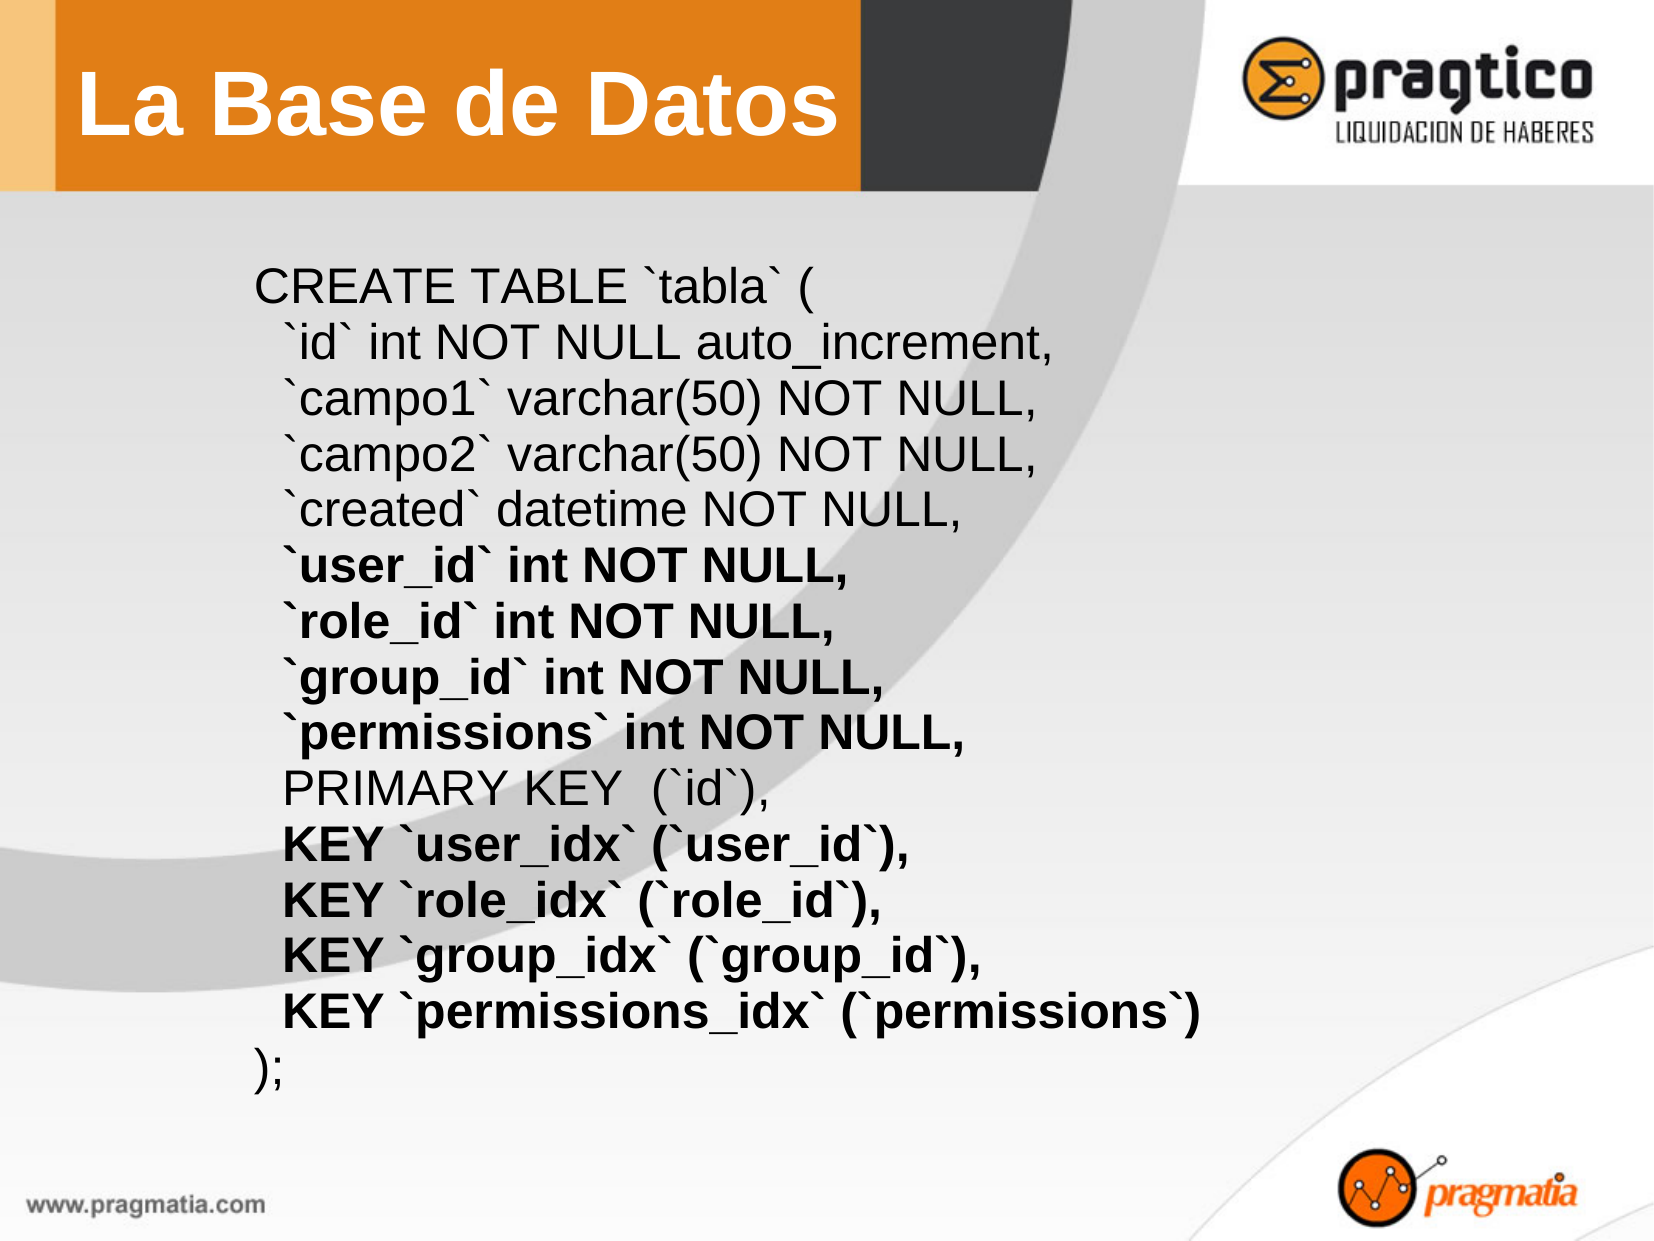

# La Base de Datos
CREATE TABLE `tabla` (
 `id` int NOT NULL auto_increment,
 `campo1` varchar(50) NOT NULL,
 `campo2` varchar(50) NOT NULL,
 `created` datetime NOT NULL,
 `user_id` int NOT NULL,
 `role_id` int NOT NULL,
 `group_id` int NOT NULL,
 `permissions` int NOT NULL,
 PRIMARY KEY (`id`),
 KEY `user_idx` (`user_id`),
 KEY `role_idx` (`role_id`),
 KEY `group_idx` (`group_id`),
 KEY `permissions_idx` (`permissions`)
);